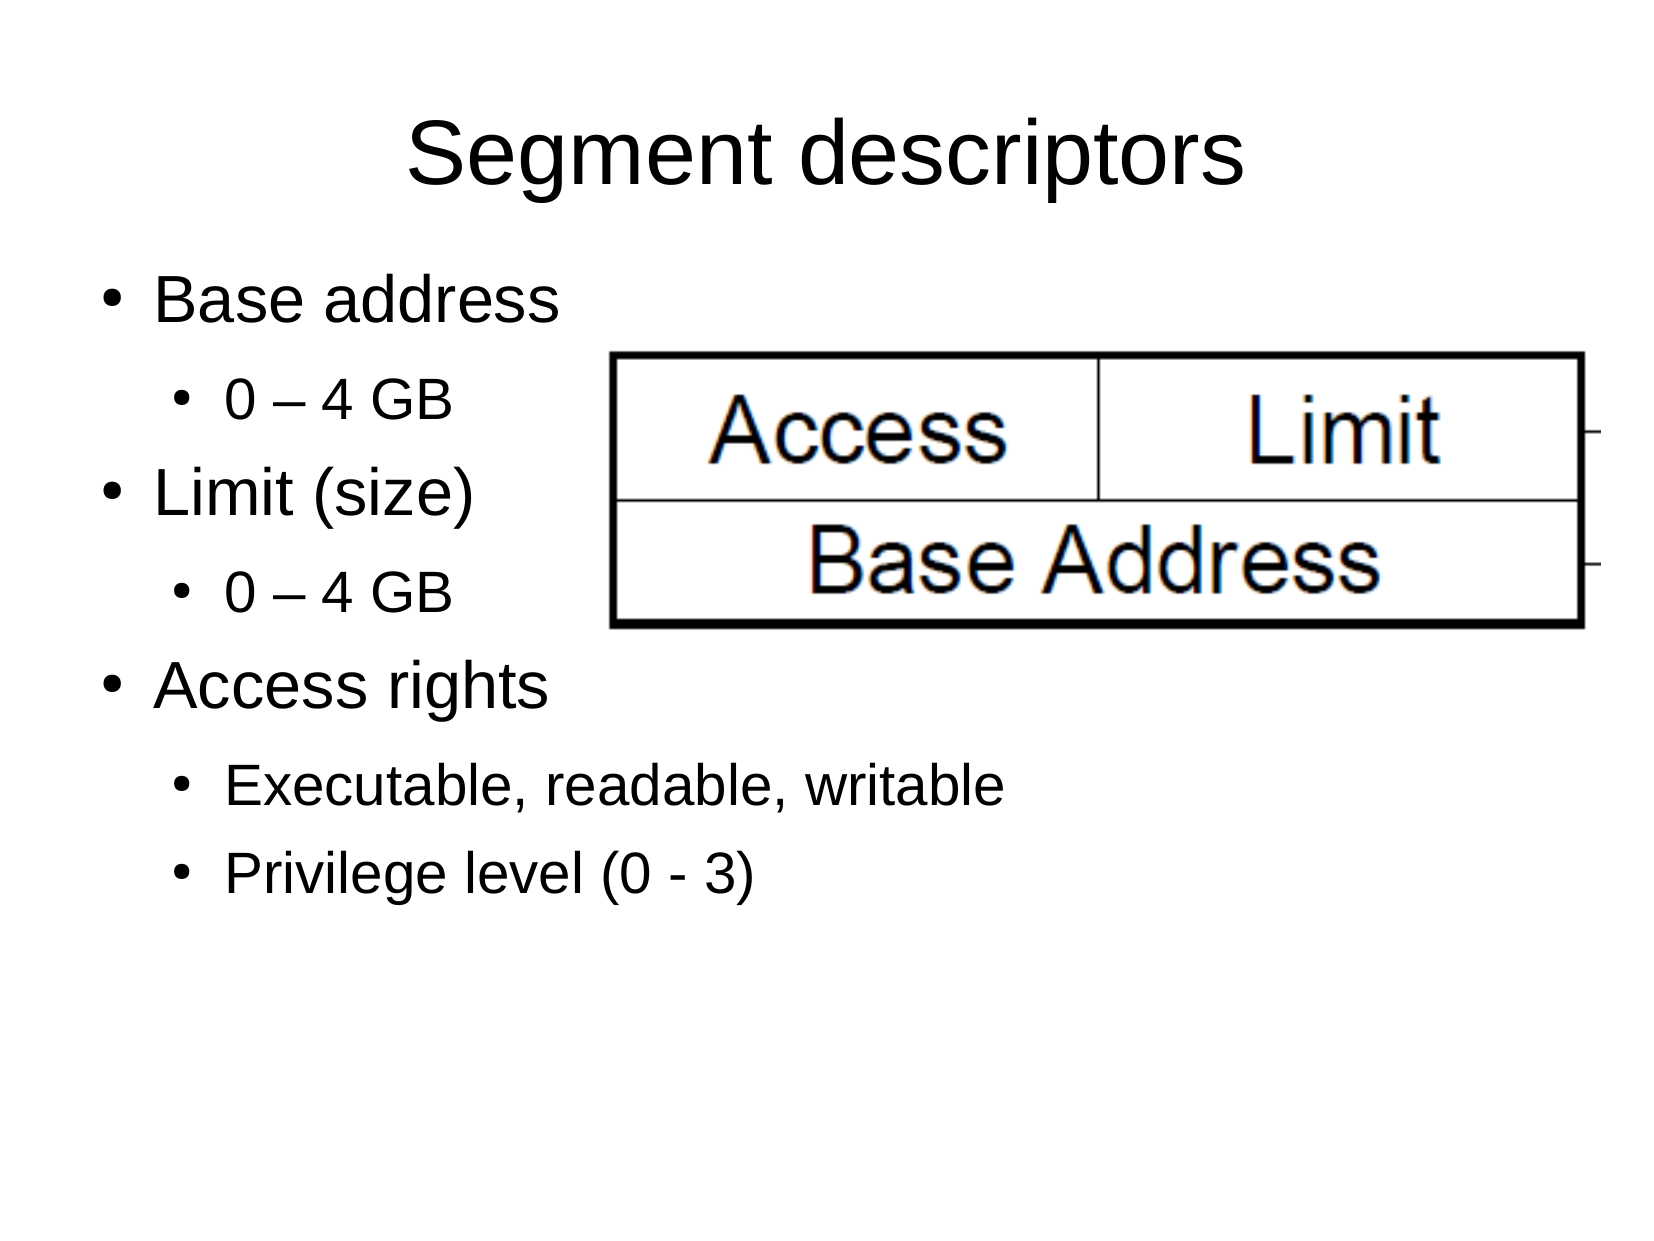

# Segment descriptors
Base address
0 – 4 GB
Limit (size)
0 – 4 GB
Access rights
Executable, readable, writable
Privilege level (0 - 3)